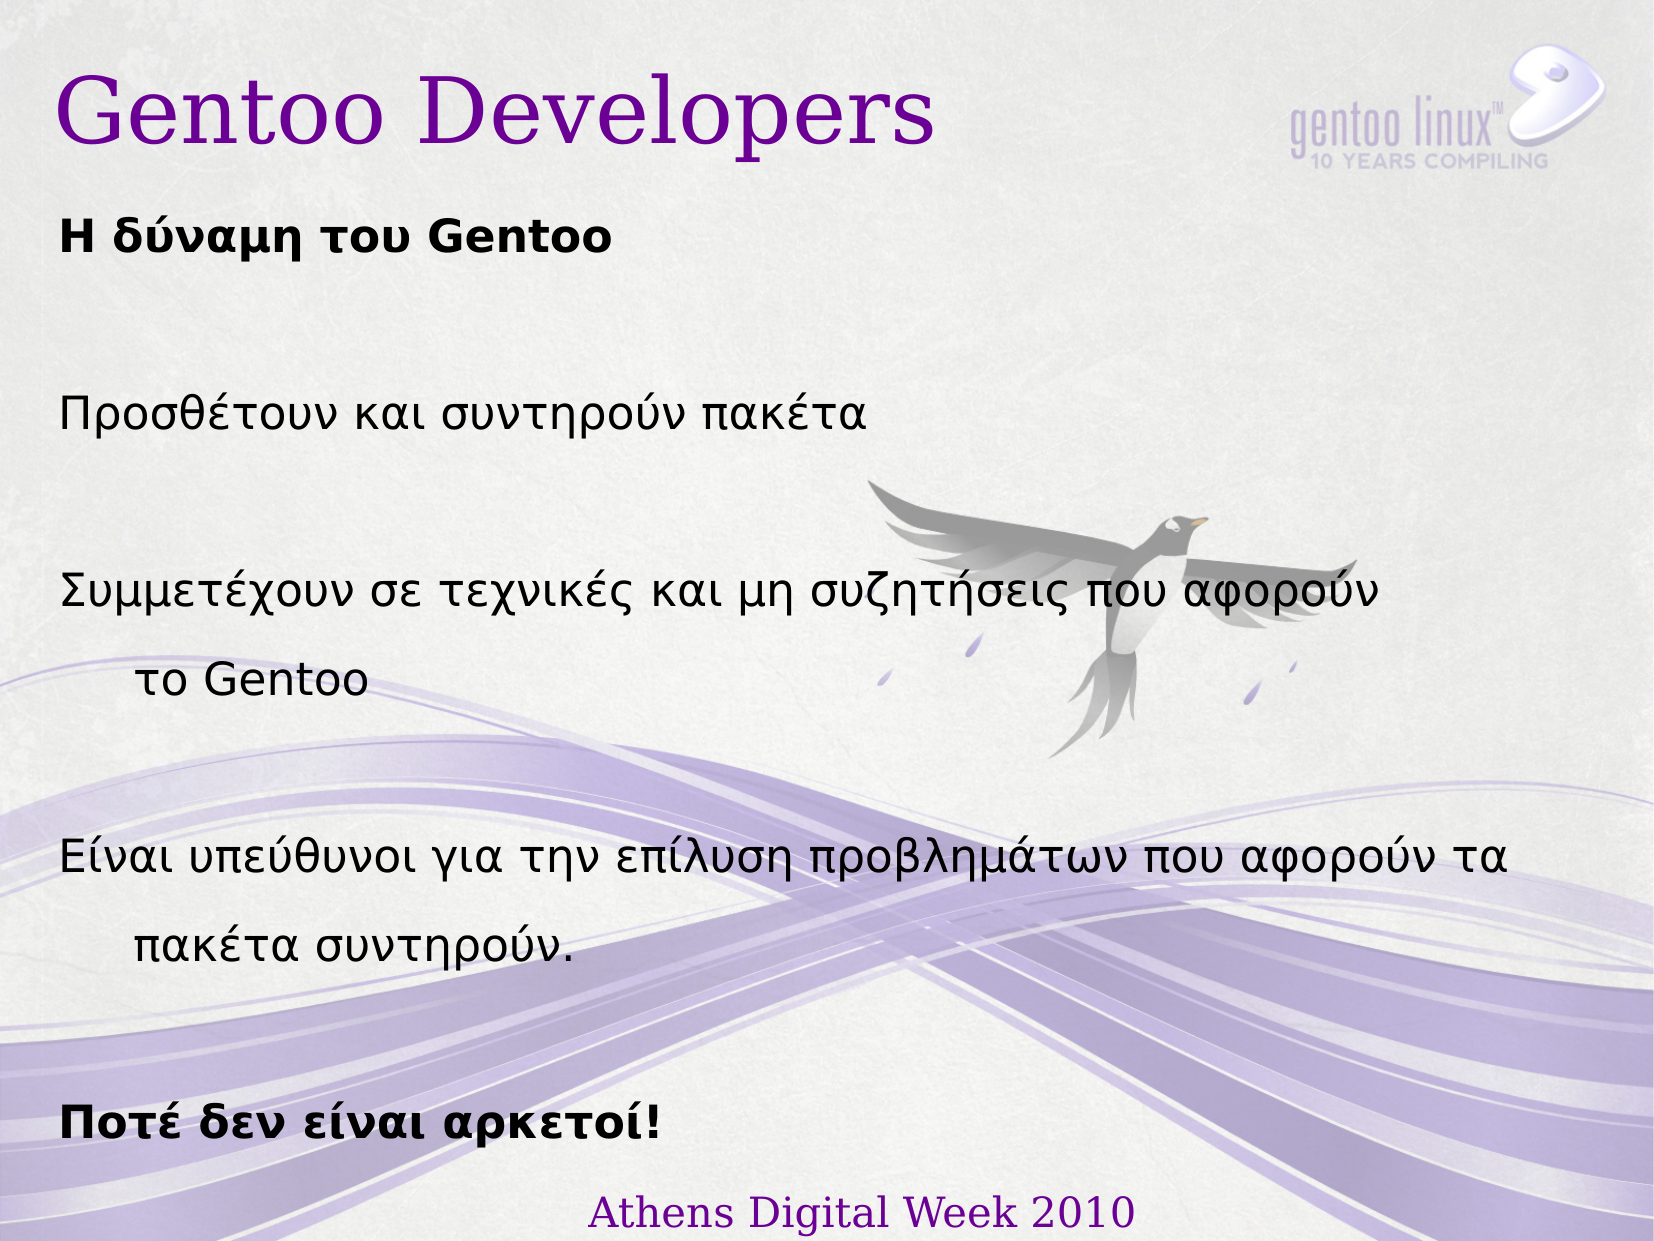

# Gentoo Developers
Η δύναμη του Gentoo
Προσθέτουν και συντηρούν πακέτα
Συμμετέχουν σε τεχνικές και μη συζητήσεις που αφορούν
	το Gentoo
Είναι υπεύθυνοι για την επίλυση προβλημάτων που αφορούν τα
	πακέτα συντηρούν.
Ποτέ δεν είναι αρκετοί!
Athens Digital Week 2010